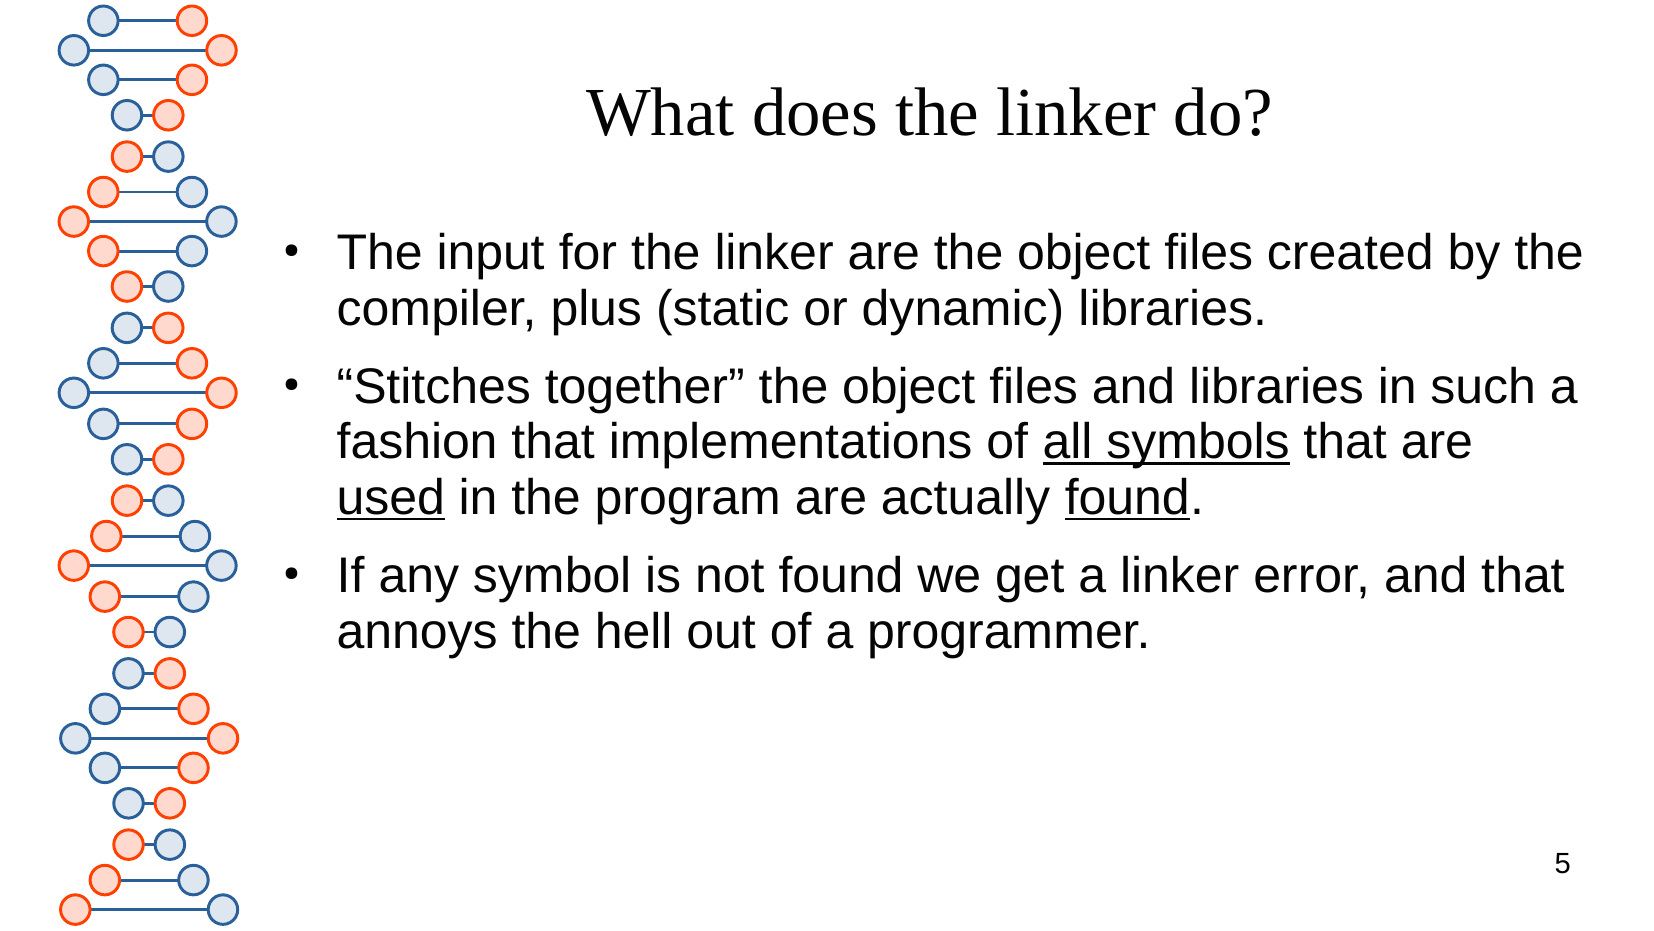

# What does the linker do?
The input for the linker are the object files created by the compiler, plus (static or dynamic) libraries.
“Stitches together” the object files and libraries in such a fashion that implementations of all symbols that are used in the program are actually found.
If any symbol is not found we get a linker error, and that annoys the hell out of a programmer.
5